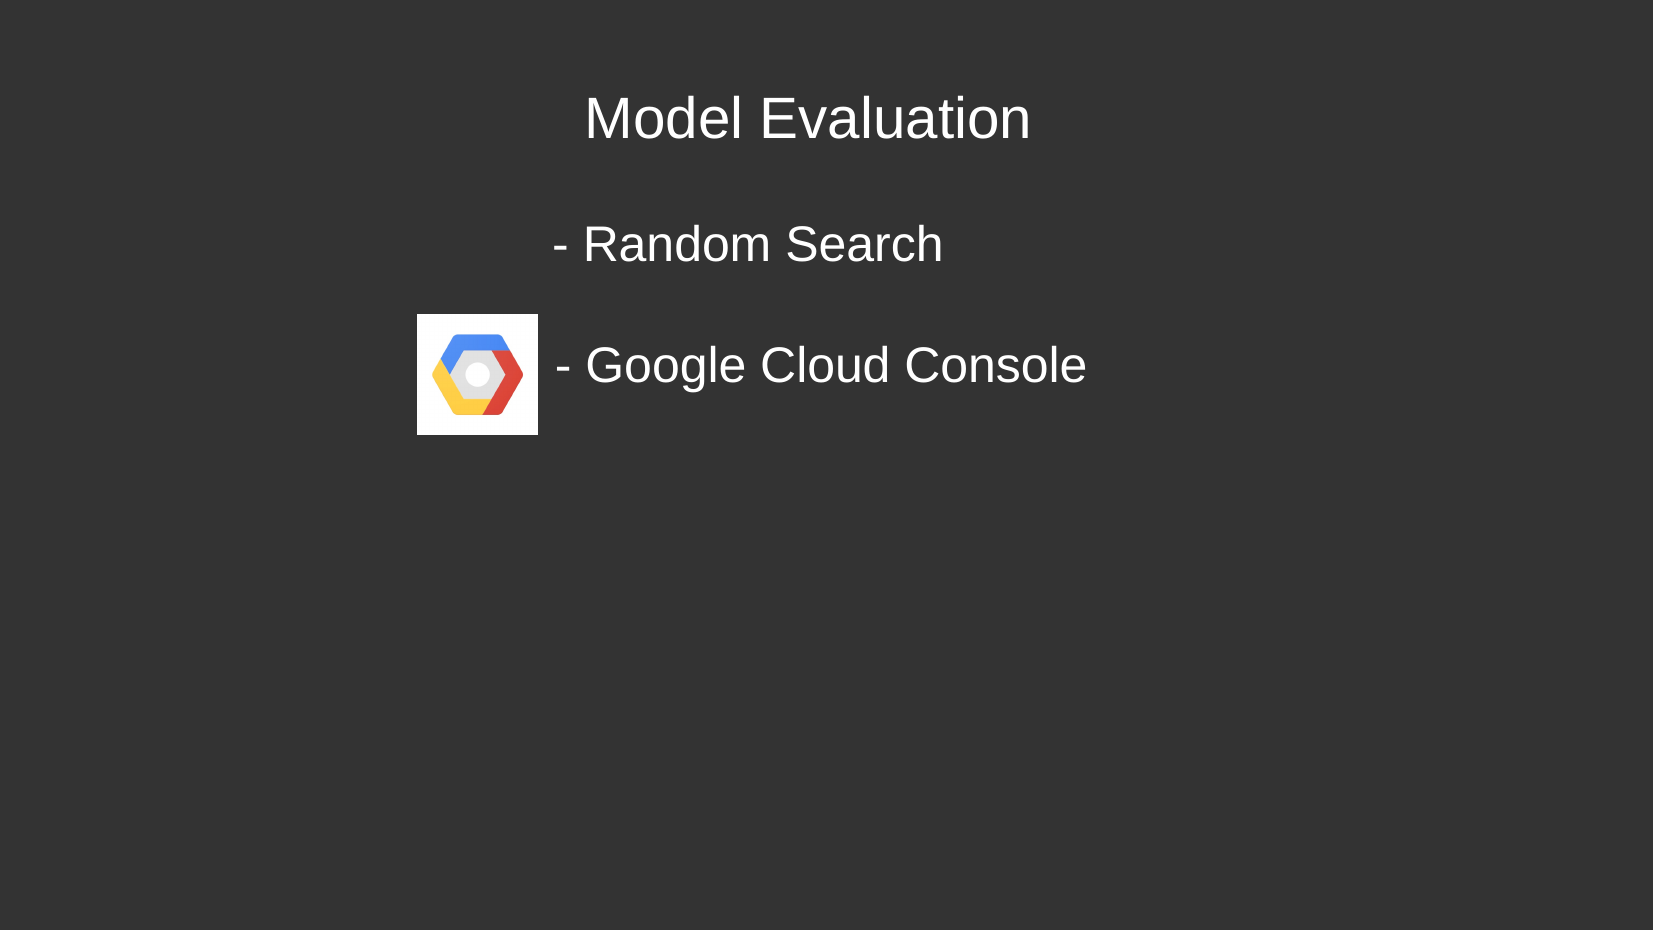

Model Evaluation
- Random Search
- Google Cloud Console
| TN | FP | FN | TP | accuracy | precision | recall | false\_positive\_rate |
| --- | --- | --- | --- | --- | --- | --- | --- |
| 58 | 48 | 31 | 272 | 0.806845965770171 | 0.85 | 0.897689768976898 | 0.452830188679245 |
| gate | weight\_mod | window | epochs | vector\_scope | vector\_weight |
| --- | --- | --- | --- | --- | --- |
| 3 | 1.74327329492608 | 13 | 9 | 12 | 14.1647849325647 |